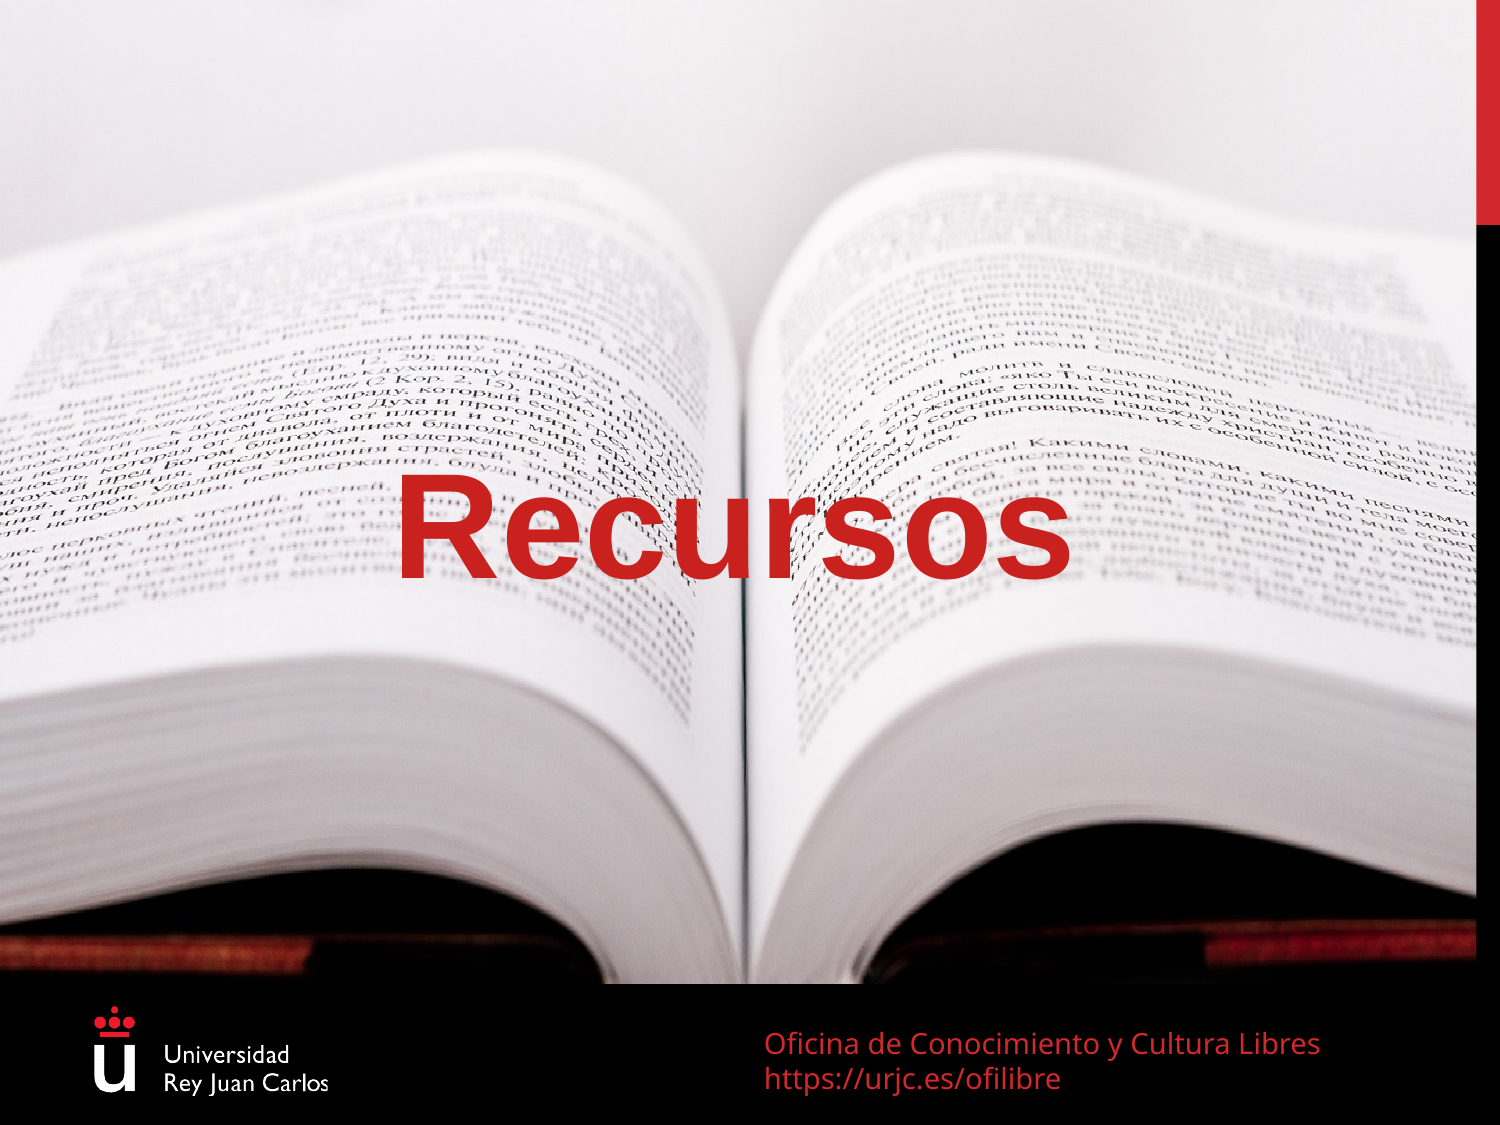

#
Recursos
Oficina de Conocimiento y Cultura Libres
https://urjc.es/ofilibre